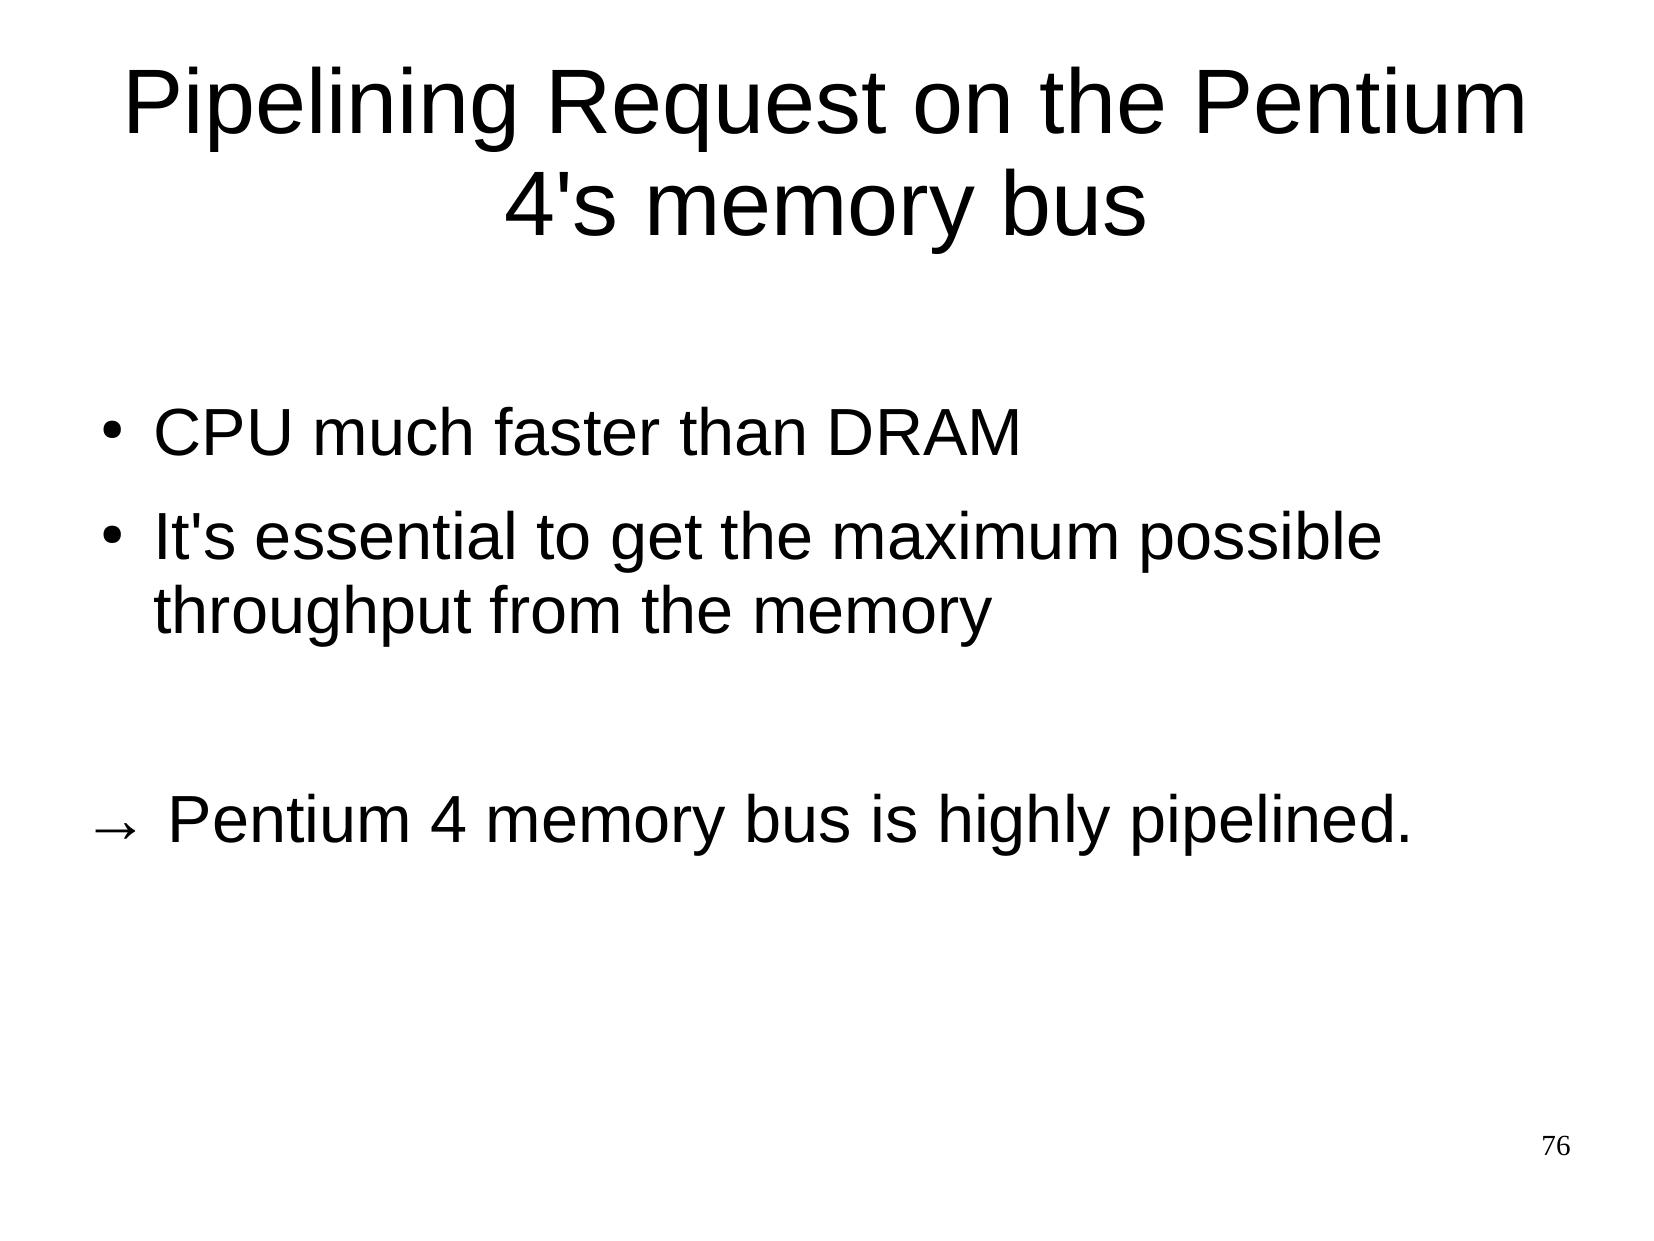

# Pipelining Request on the Pentium 4's memory bus
CPU much faster than DRAM
It's essential to get the maximum possible throughput from the memory
→ Pentium 4 memory bus is highly pipelined.
76